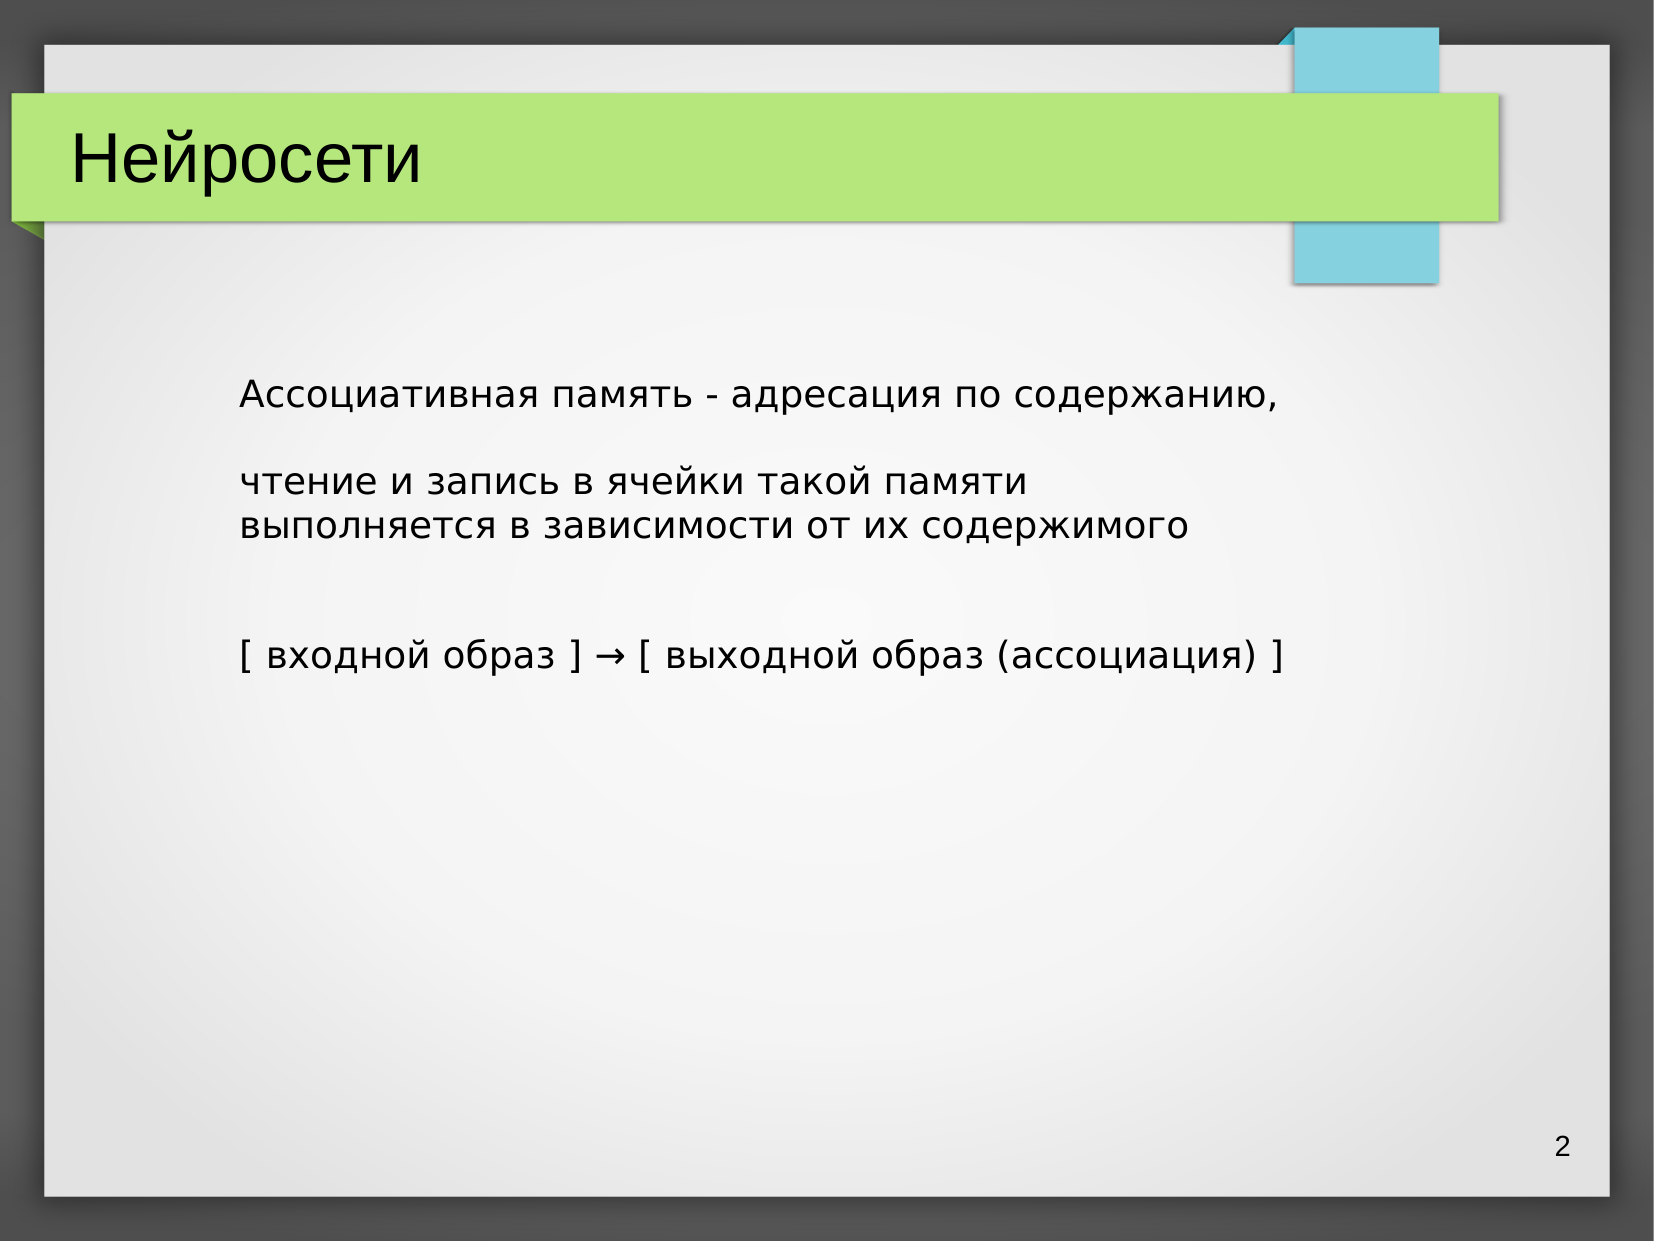

# Нейросети
Ассоциативная память - адресация по содержанию,
чтение и запись в ячейки такой памяти
выполняется в зависимости от их содержимого
[ входной образ ] → [ выходной образ (ассоциация) ]
2